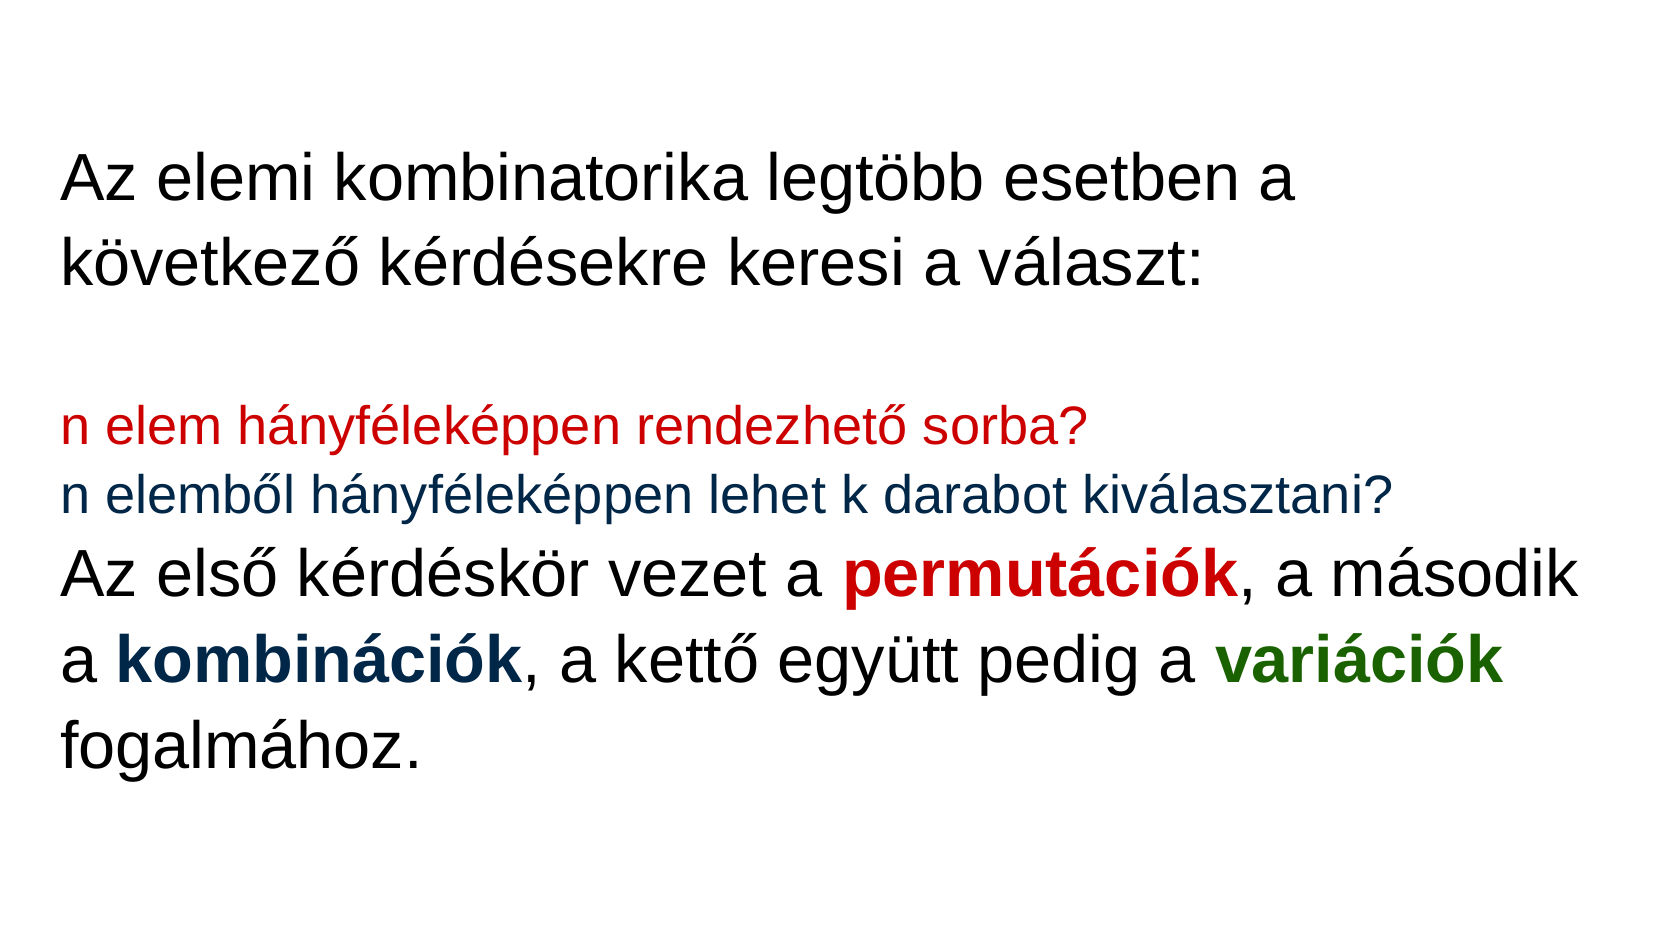

# Az elemi kombinatorika legtöbb esetben a következő kérdésekre keresi a választ: n elem hányféleképpen rendezhető sorba? n elemből hányféleképpen lehet k darabot kiválasztani? Az első kérdéskör vezet a permutációk, a második a kombinációk, a kettő együtt pedig a variációk fogalmához.